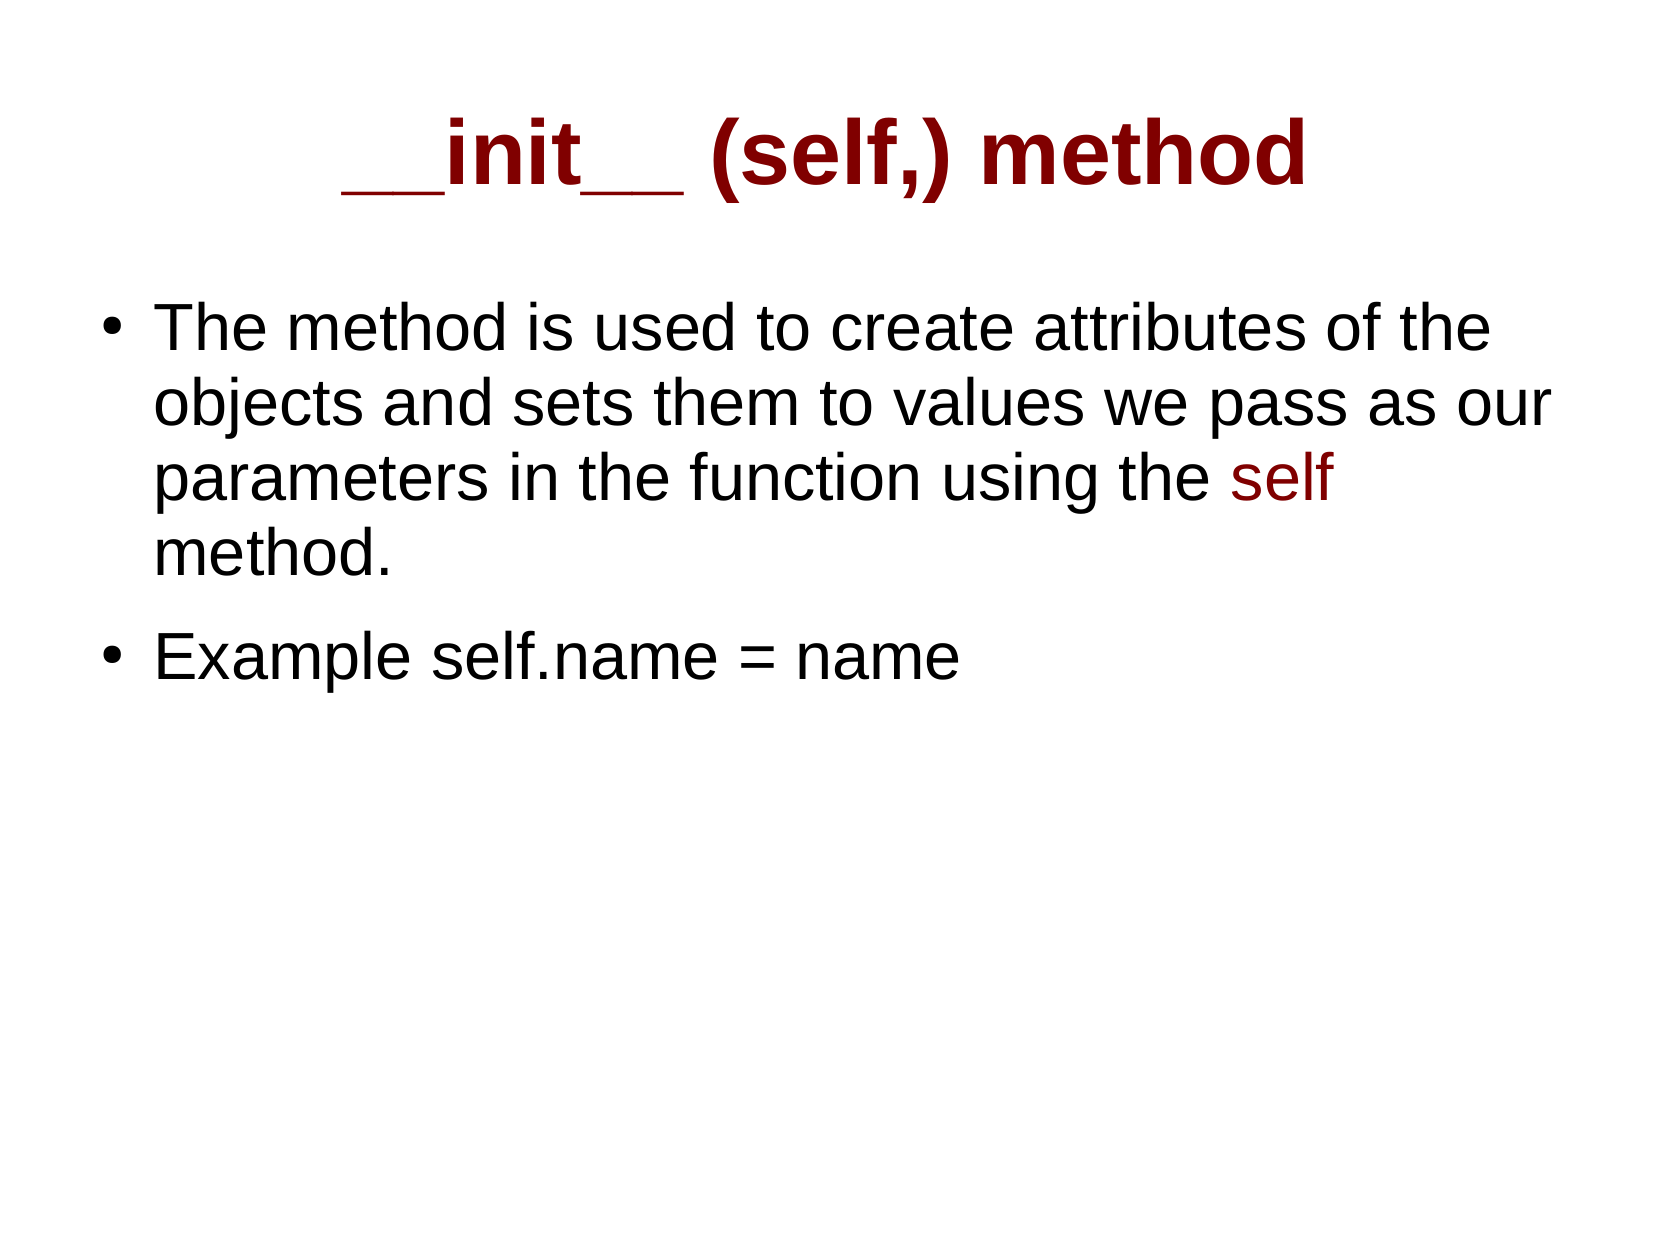

# __init__ (self,) method
The method is used to create attributes of the objects and sets them to values we pass as our parameters in the function using the self method.
Example self.name = name